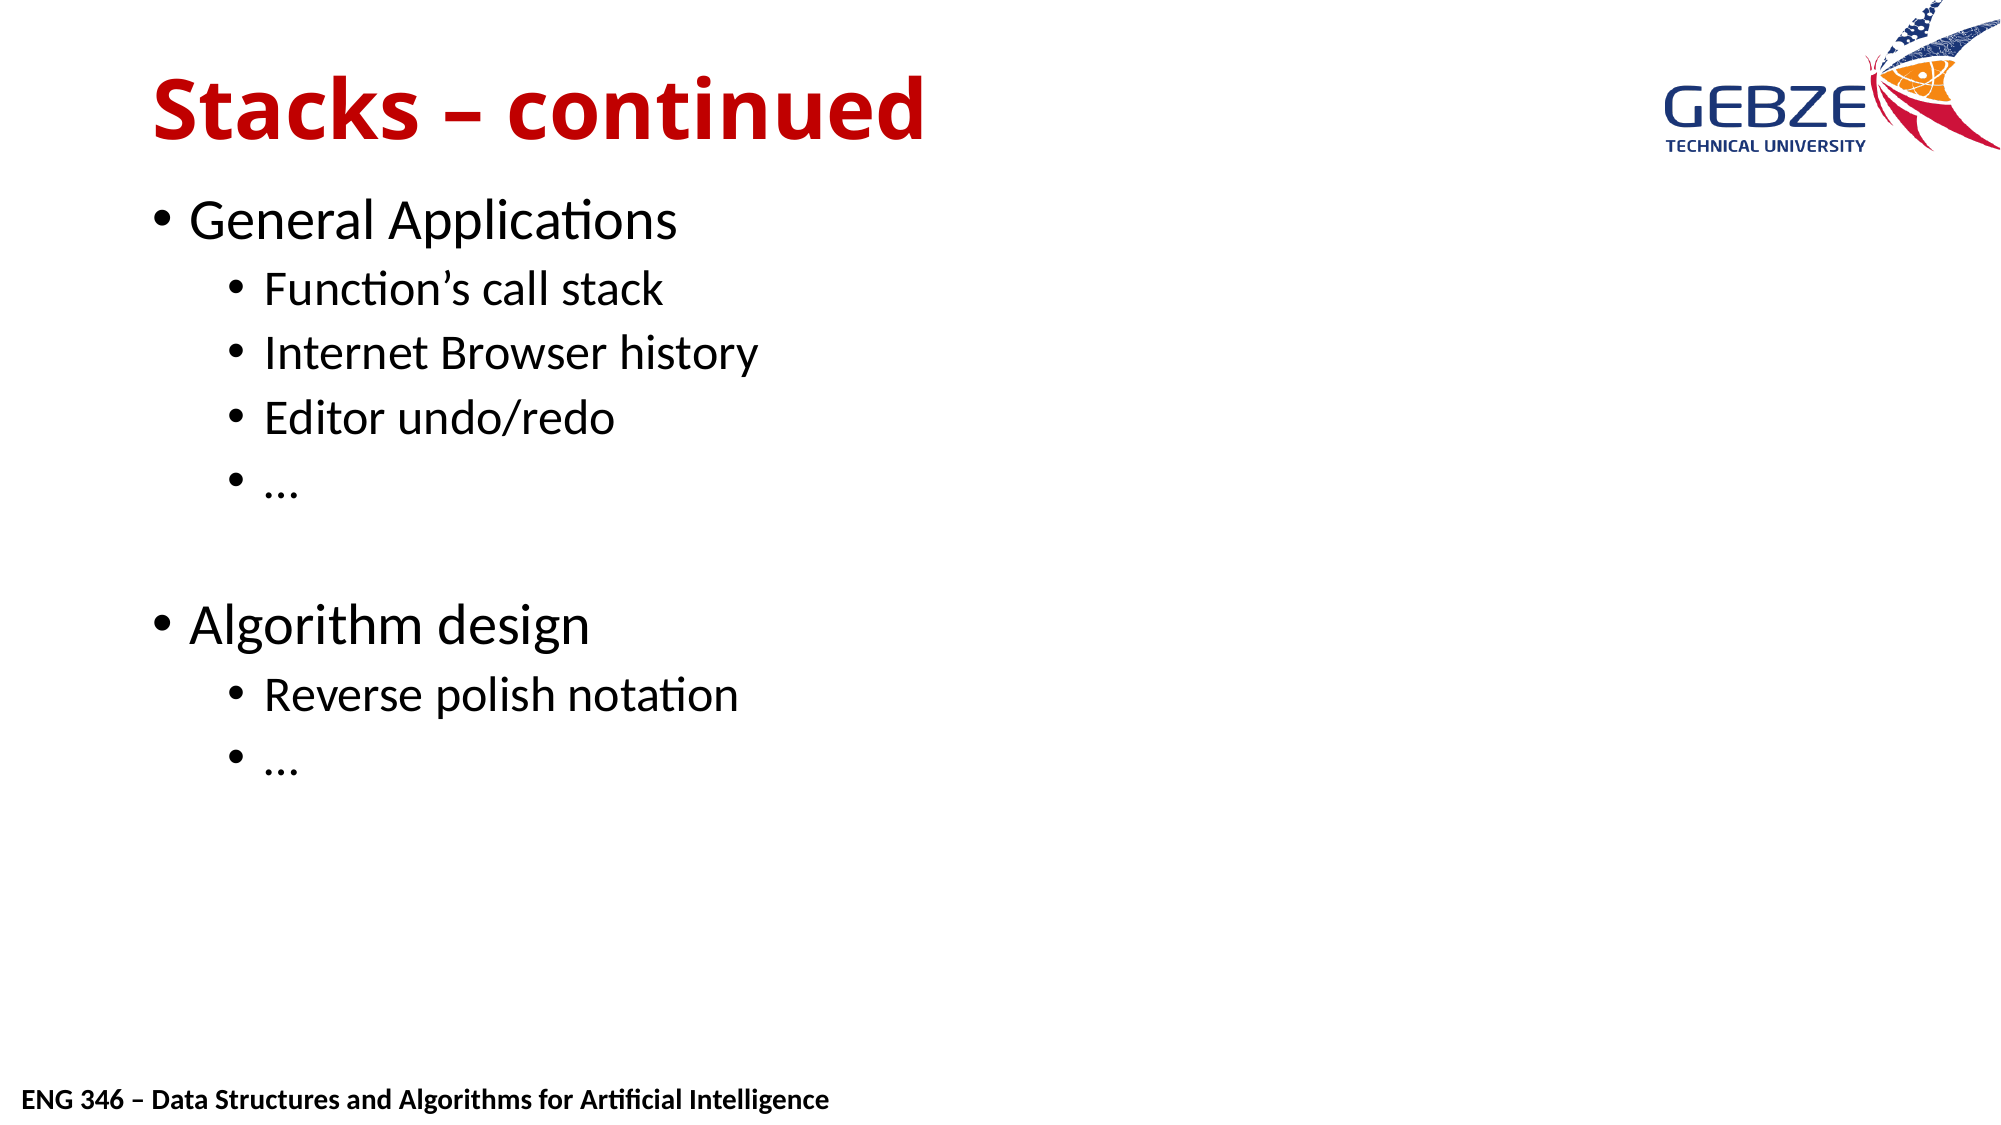

# Stacks – continued
General Applications
Function’s call stack
Internet Browser history
Editor undo/redo
…
Algorithm design
Reverse polish notation
…